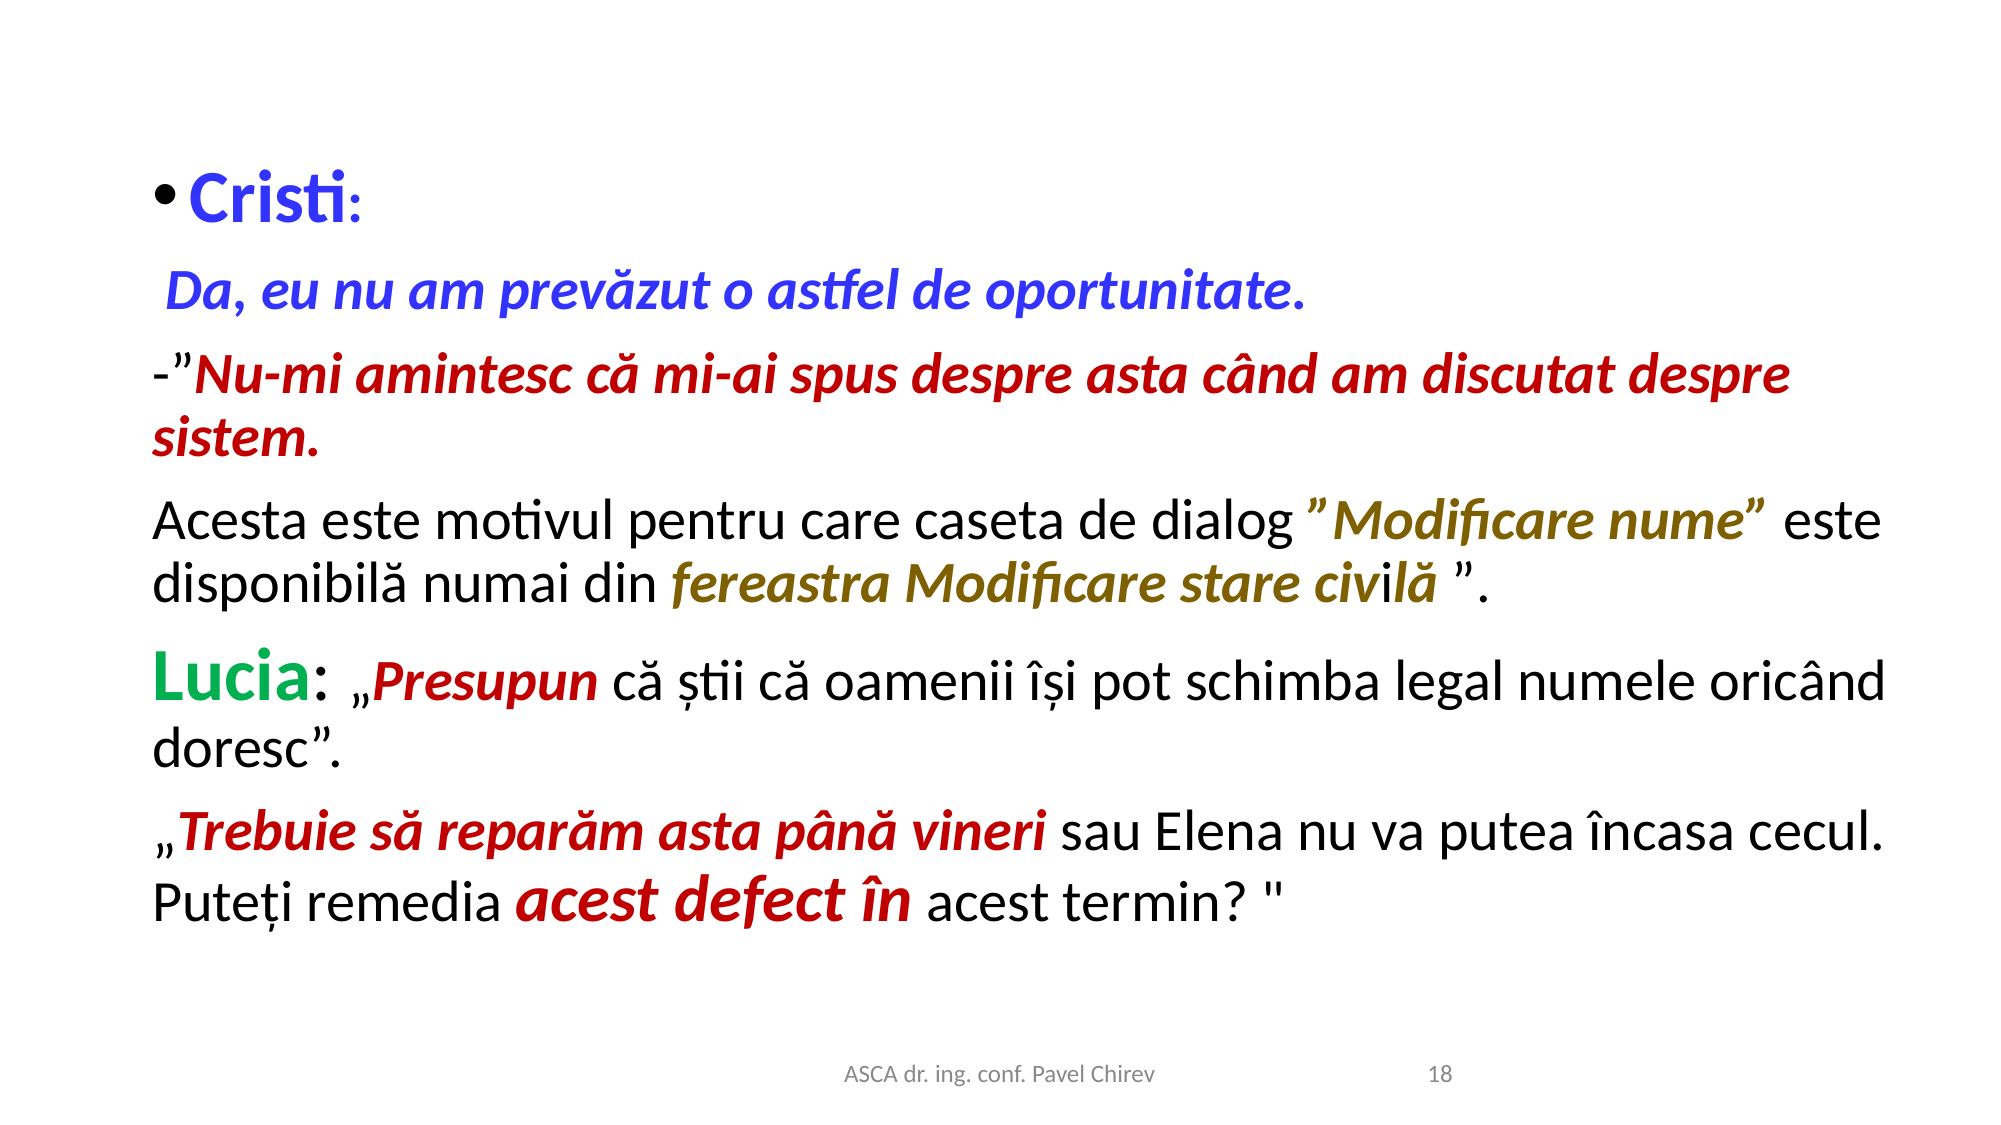

# Cristi:
 Da, eu nu am prevăzut o astfel de oportunitate.
-”Nu-mi amintesc că mi-ai spus despre asta când am discutat despre sistem.
Acesta este motivul pentru care caseta de dialog ”Modificare nume” este disponibilă numai din fereastra Modificare stare civilă ”.
Lucia: „Presupun că știi că oamenii își pot schimba legal numele oricând doresc”.
„Trebuie să reparăm asta până vineri sau Elena nu va putea încasa cecul. Puteți remedia acest defect în acest termin? "
ASCA dr. ing. conf. Pavel Chirev
18